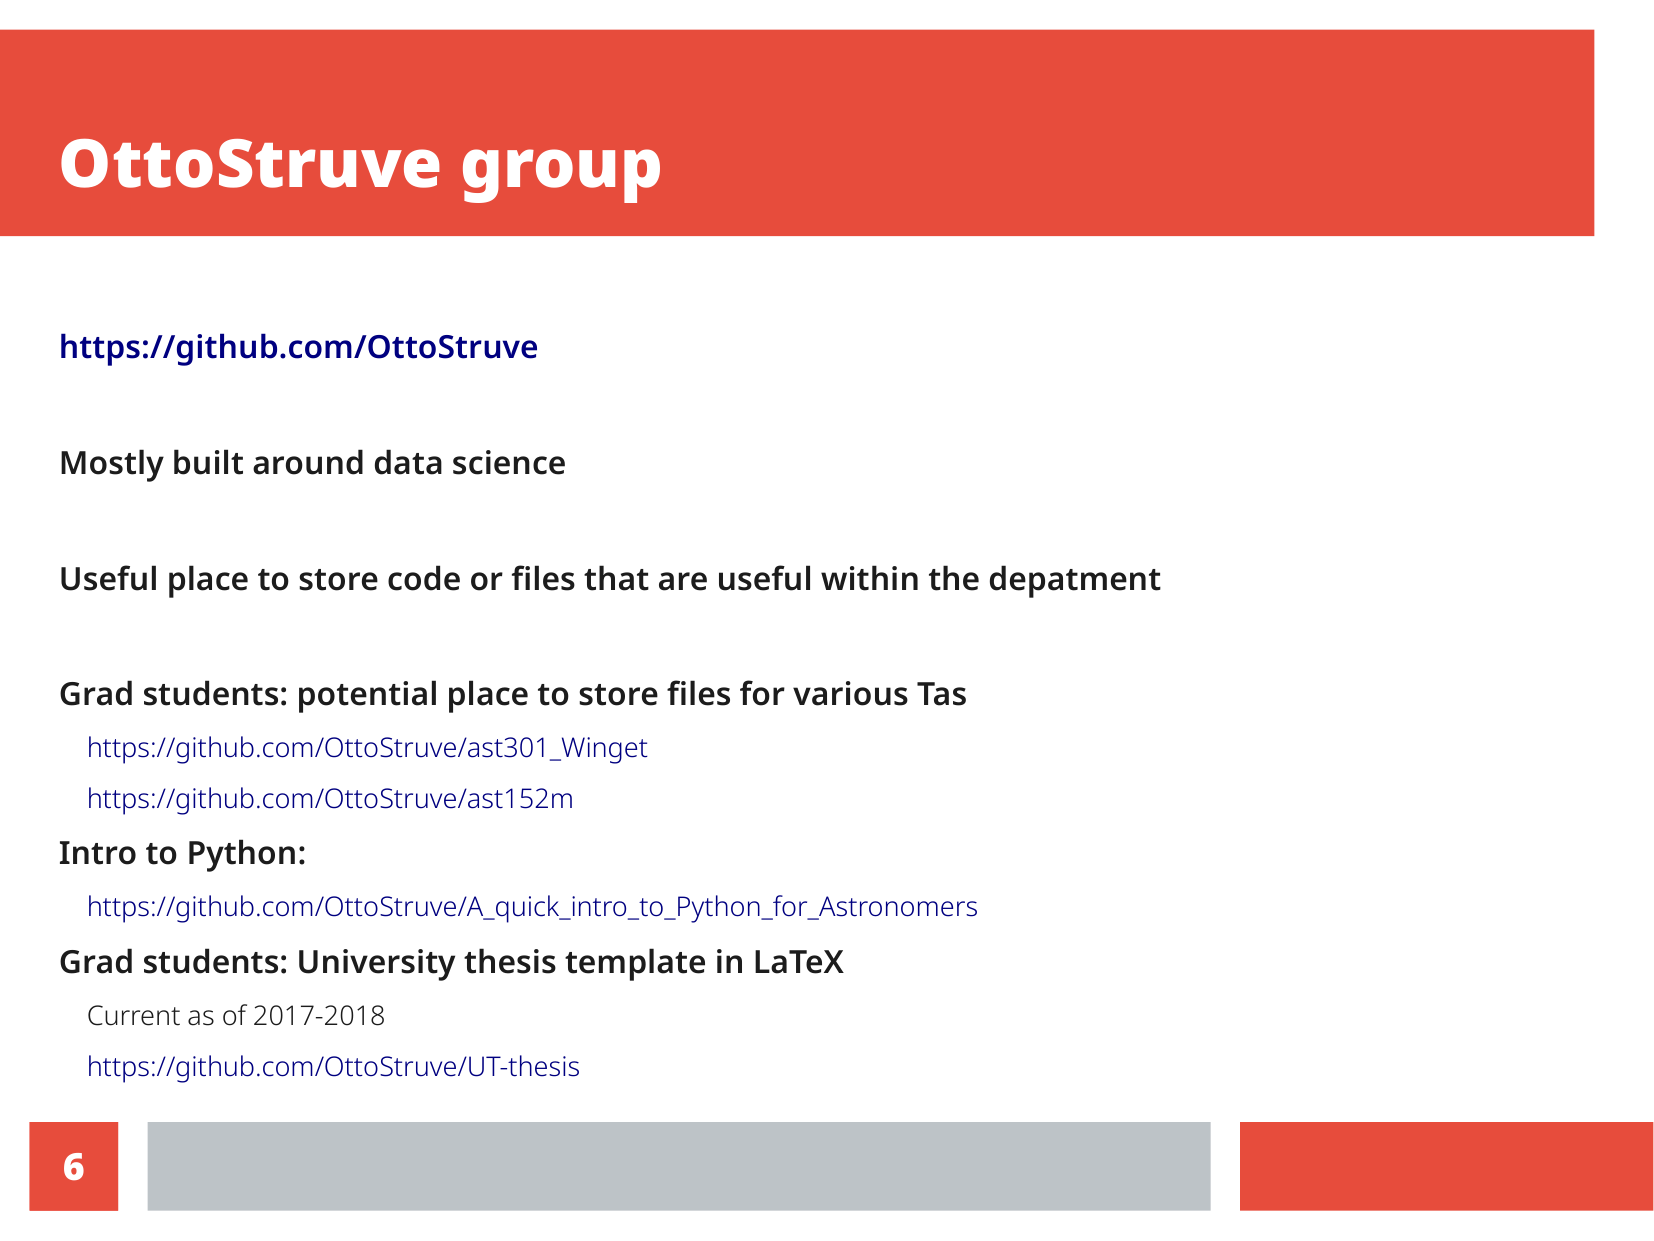

# OttoStruve group
https://github.com/OttoStruve
Mostly built around data science
Useful place to store code or files that are useful within the depatment
Grad students: potential place to store files for various Tas
https://github.com/OttoStruve/ast301_Winget
https://github.com/OttoStruve/ast152m
Intro to Python:
https://github.com/OttoStruve/A_quick_intro_to_Python_for_Astronomers
Grad students: University thesis template in LaTeX
Current as of 2017-2018
https://github.com/OttoStruve/UT-thesis
6